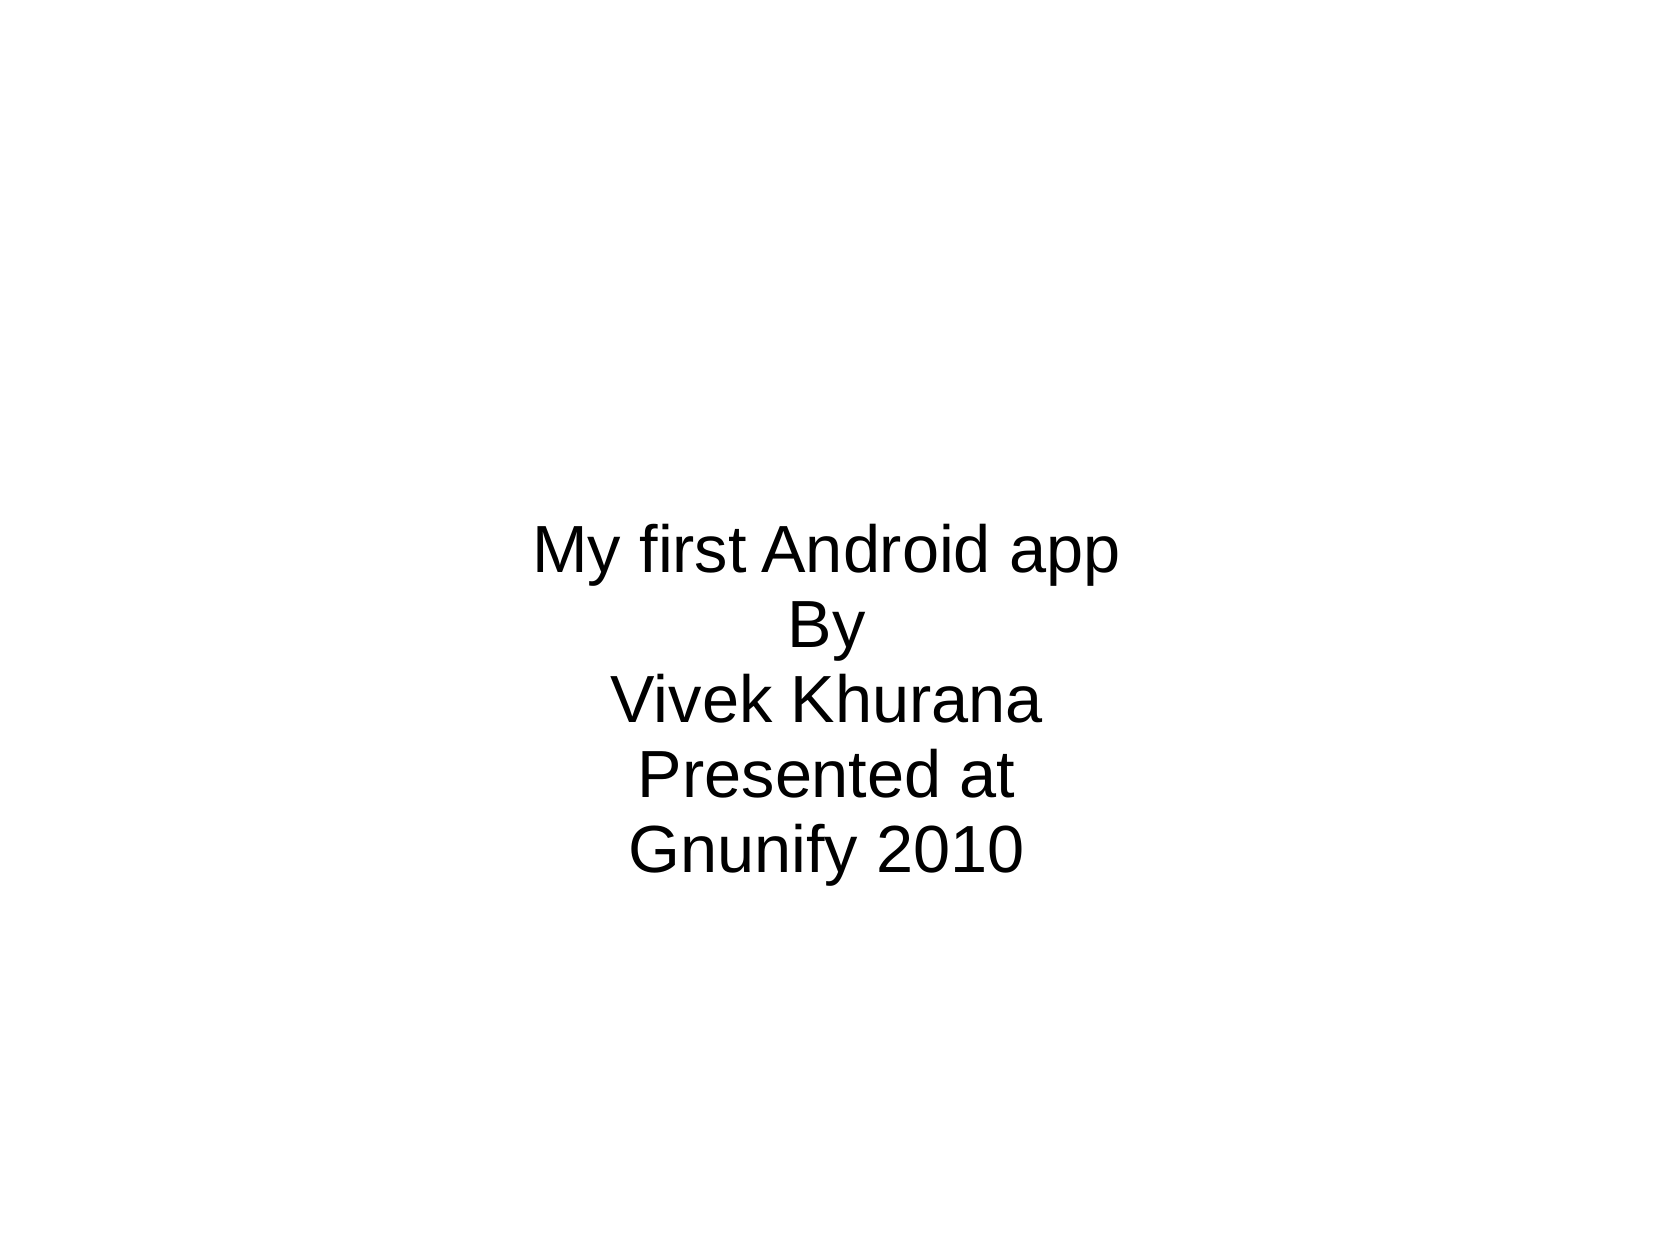

#
My first Android app
By
Vivek Khurana
Presented at
Gnunify 2010